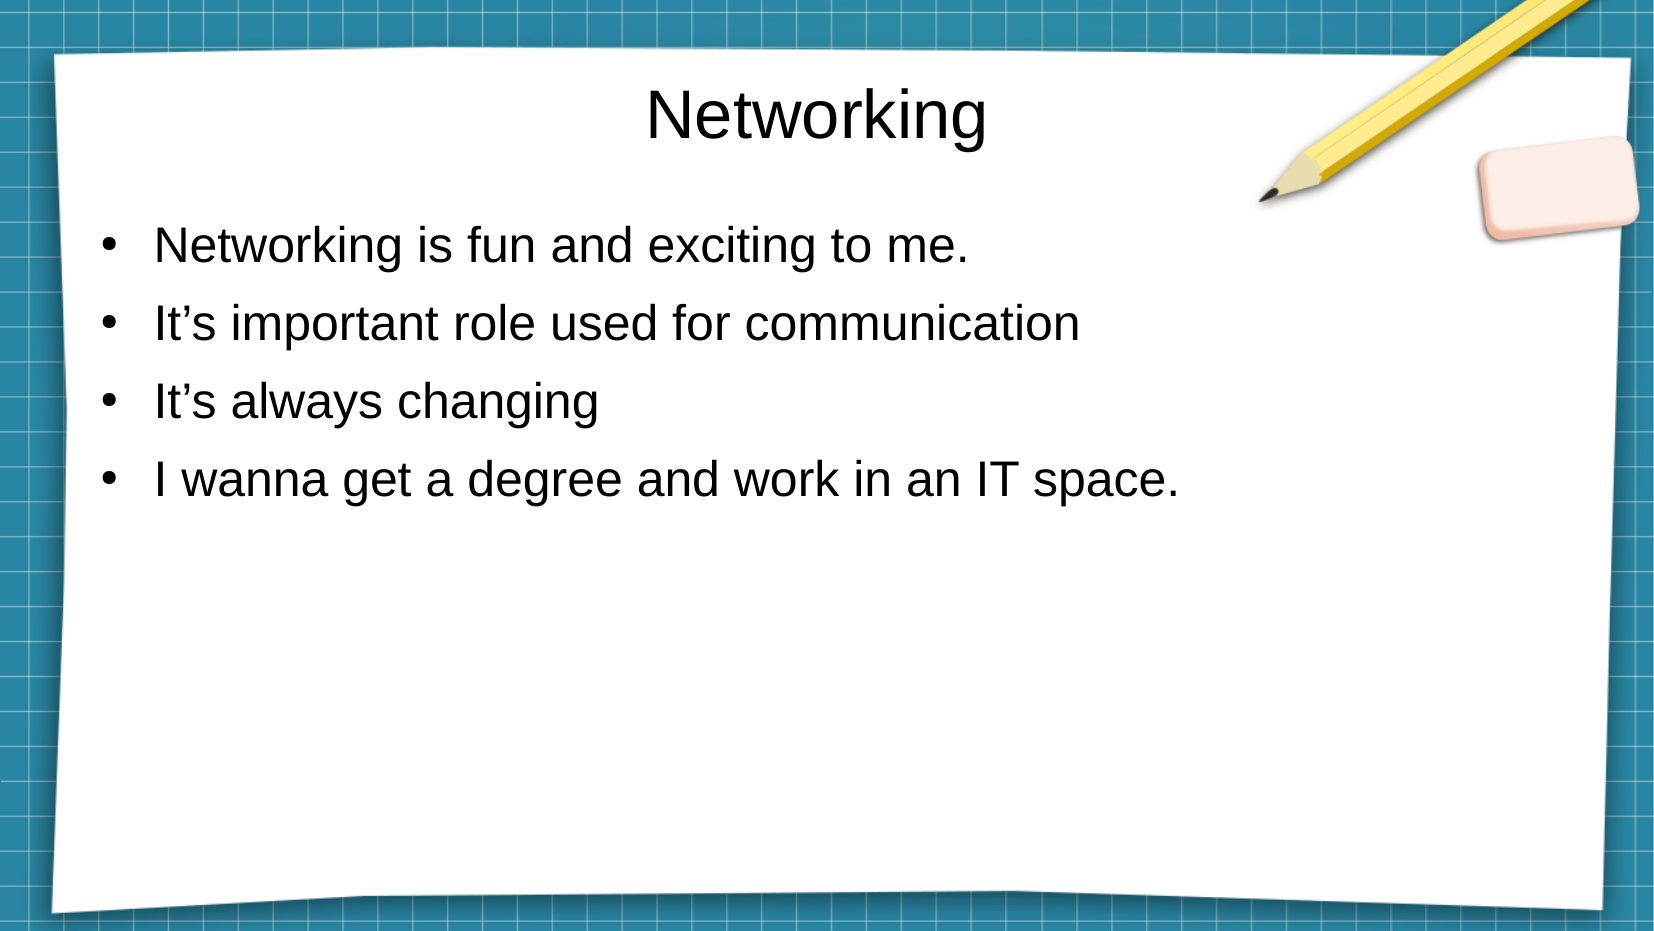

# Networking
Networking is fun and exciting to me.
It’s important role used for communication
It’s always changing
I wanna get a degree and work in an IT space.